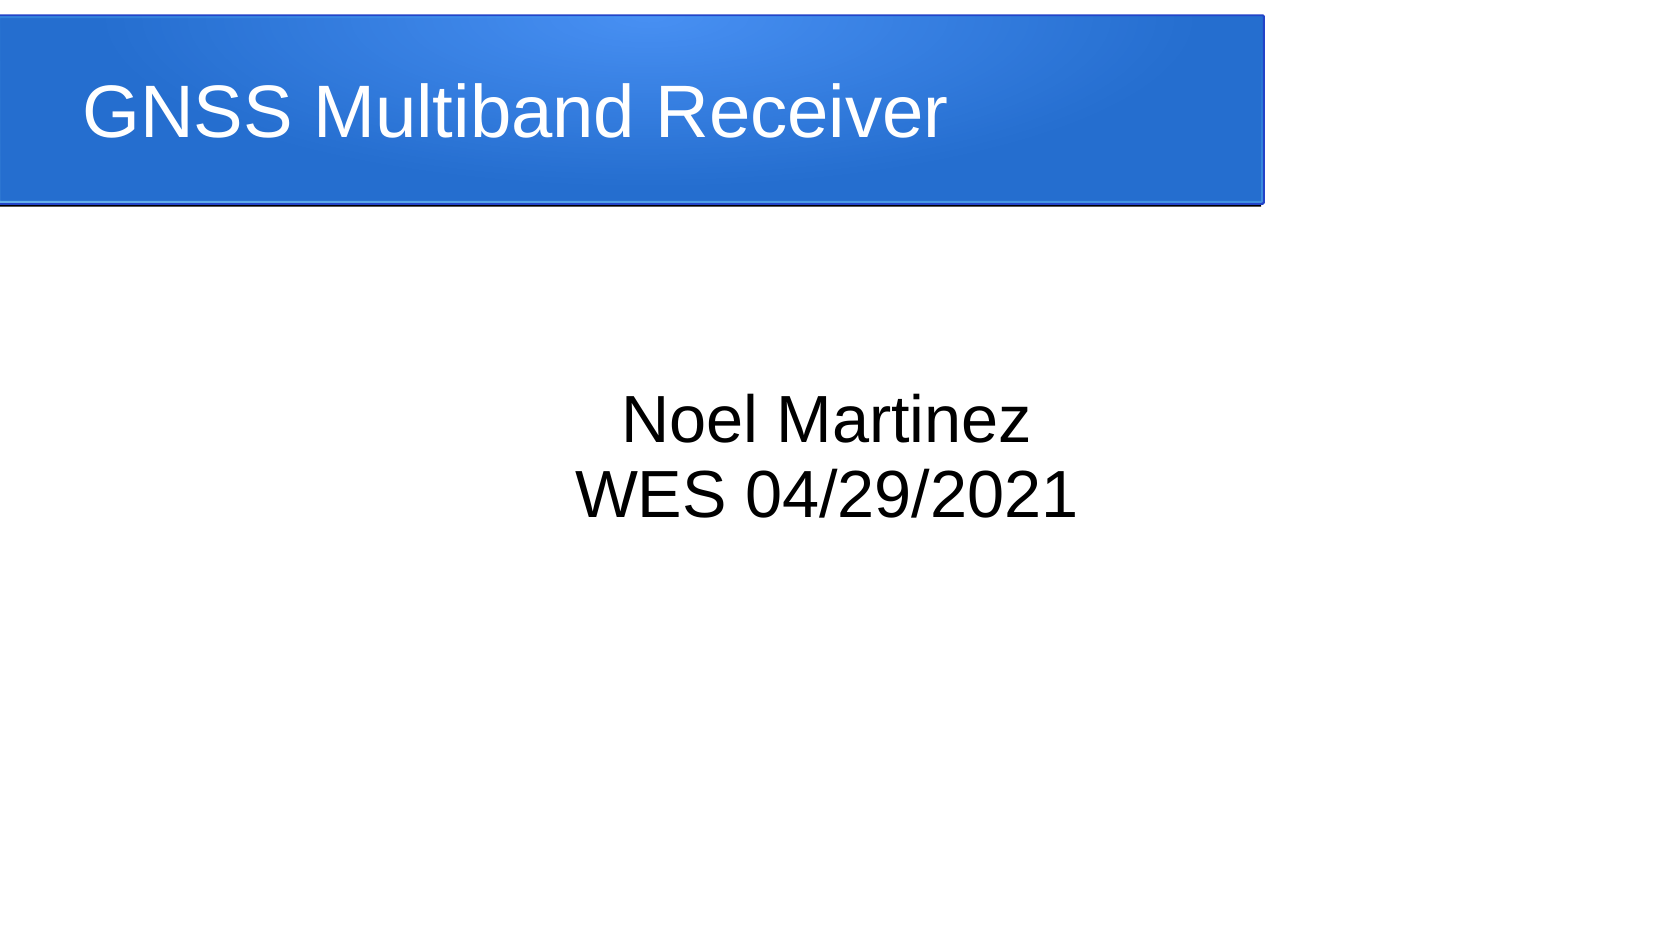

# GNSS Multiband Receiver
Noel Martinez
WES 04/29/2021